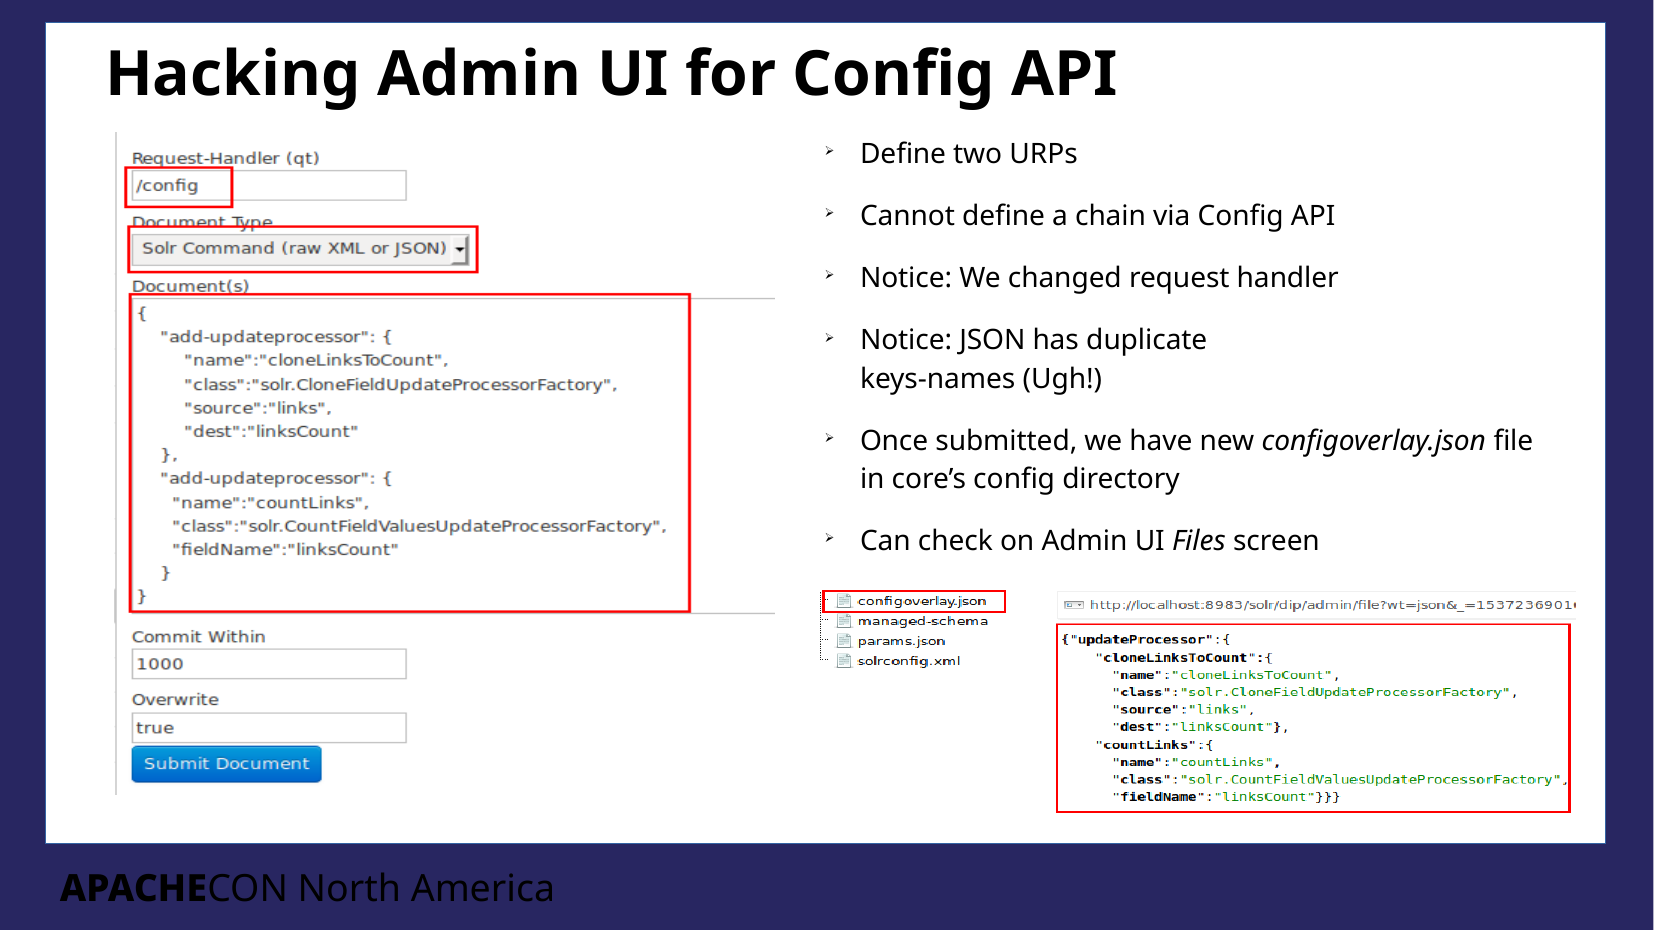

# Hacking Admin UI for Config API
Define two URPs
Cannot define a chain via Config API
Notice: We changed request handler
Notice: JSON has duplicate
keys-names (Ugh!)
Once submitted, we have new configoverlay.json file in core’s config directory
Can check on Admin UI Files screen